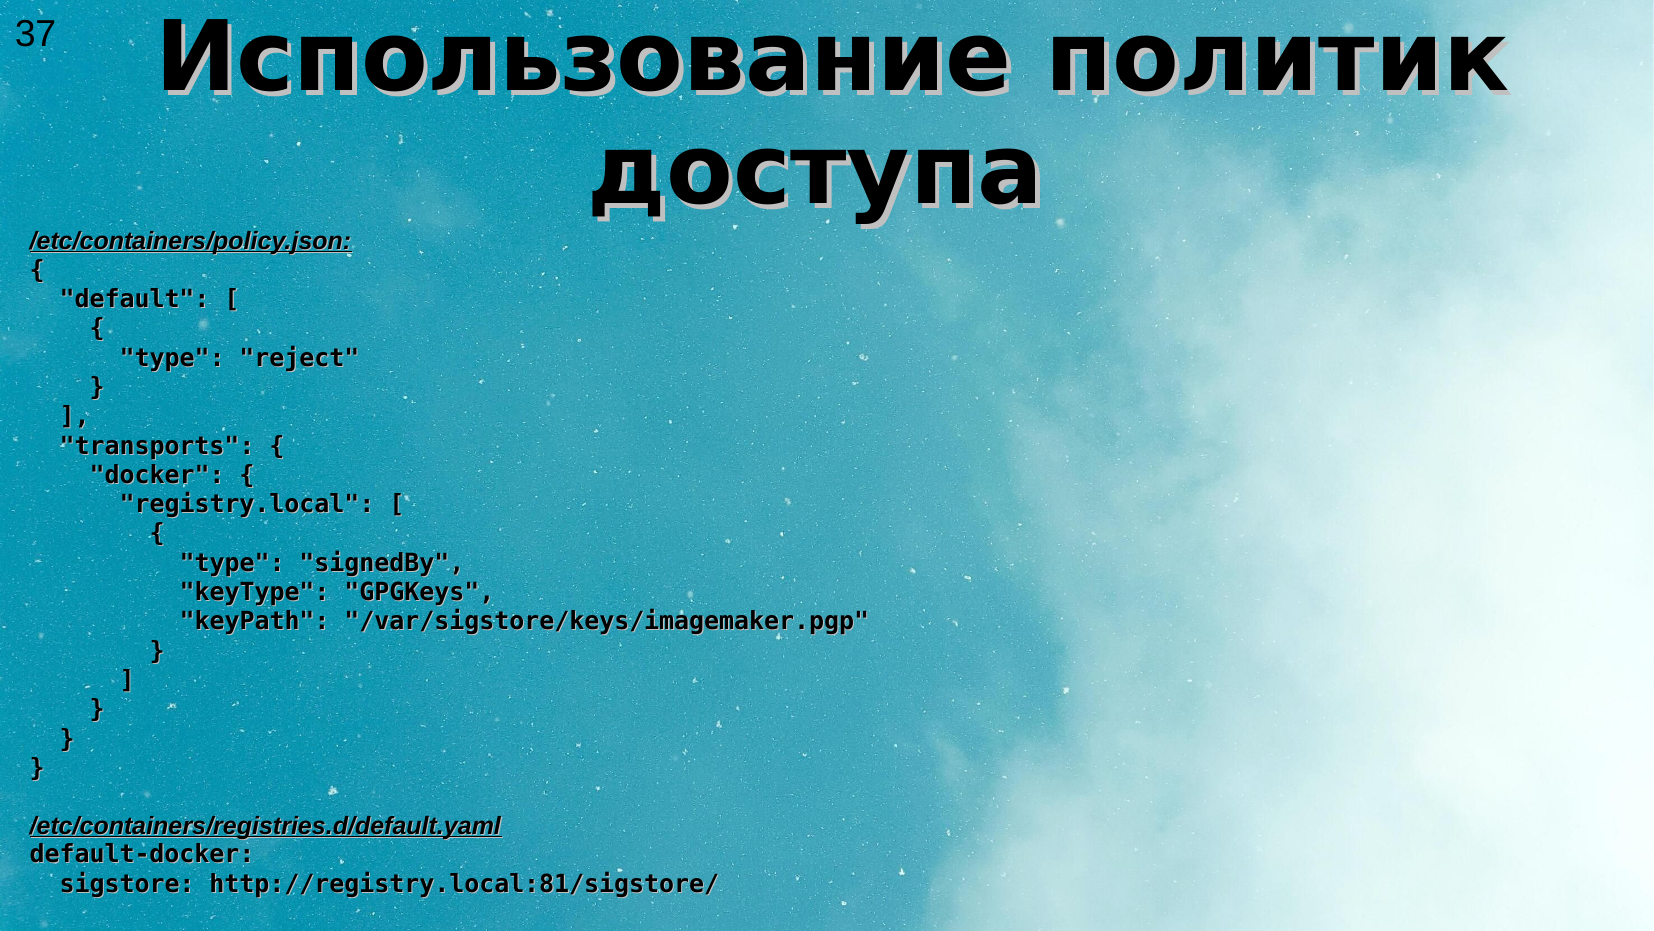

# Использование политик доступа
/etc/containers/policy.json:
{
 "default": [
 {
 "type": "reject"
 }
 ],
 "transports": {
 "docker": {
 "registry.local": [
 {
 "type": "signedBy",
 "keyType": "GPGKeys",
 "keyPath": "/var/sigstore/keys/imagemaker.pgp"
 }
 ]
 }
 }
}
/etc/containers/registries.d/default.yaml
default-docker:
 sigstore: http://registry.local:81/sigstore/